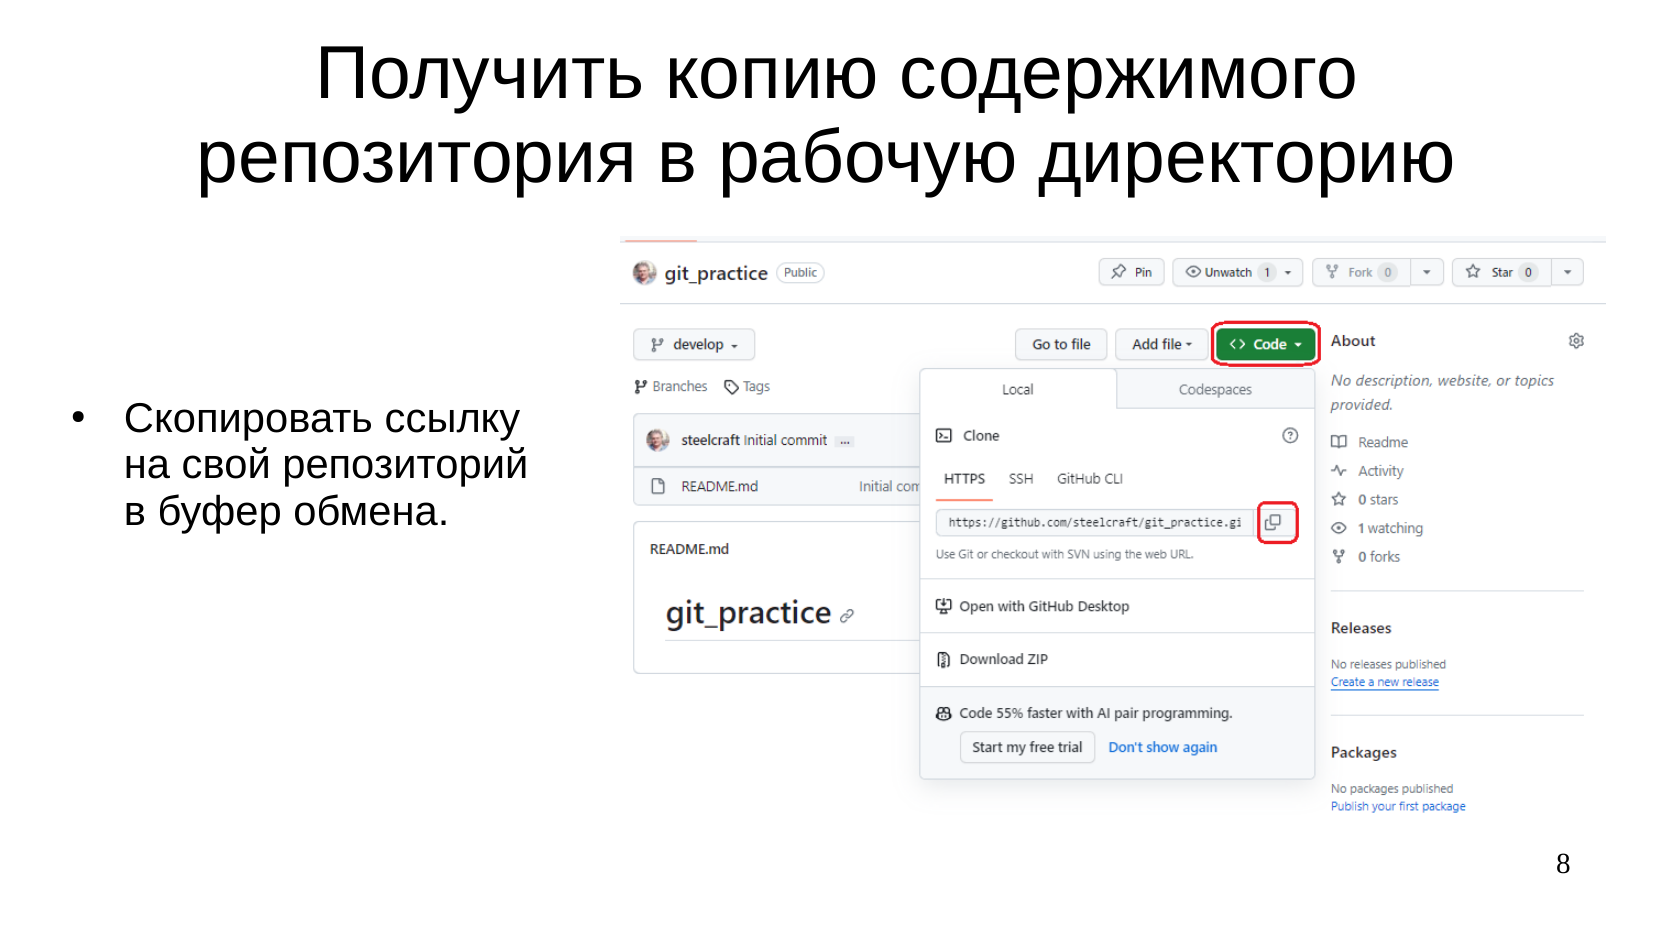

# Получить копию содержимого репозитория в рабочую директорию
Скопировать ссылку на свой репозиторий в буфер обмена.
8